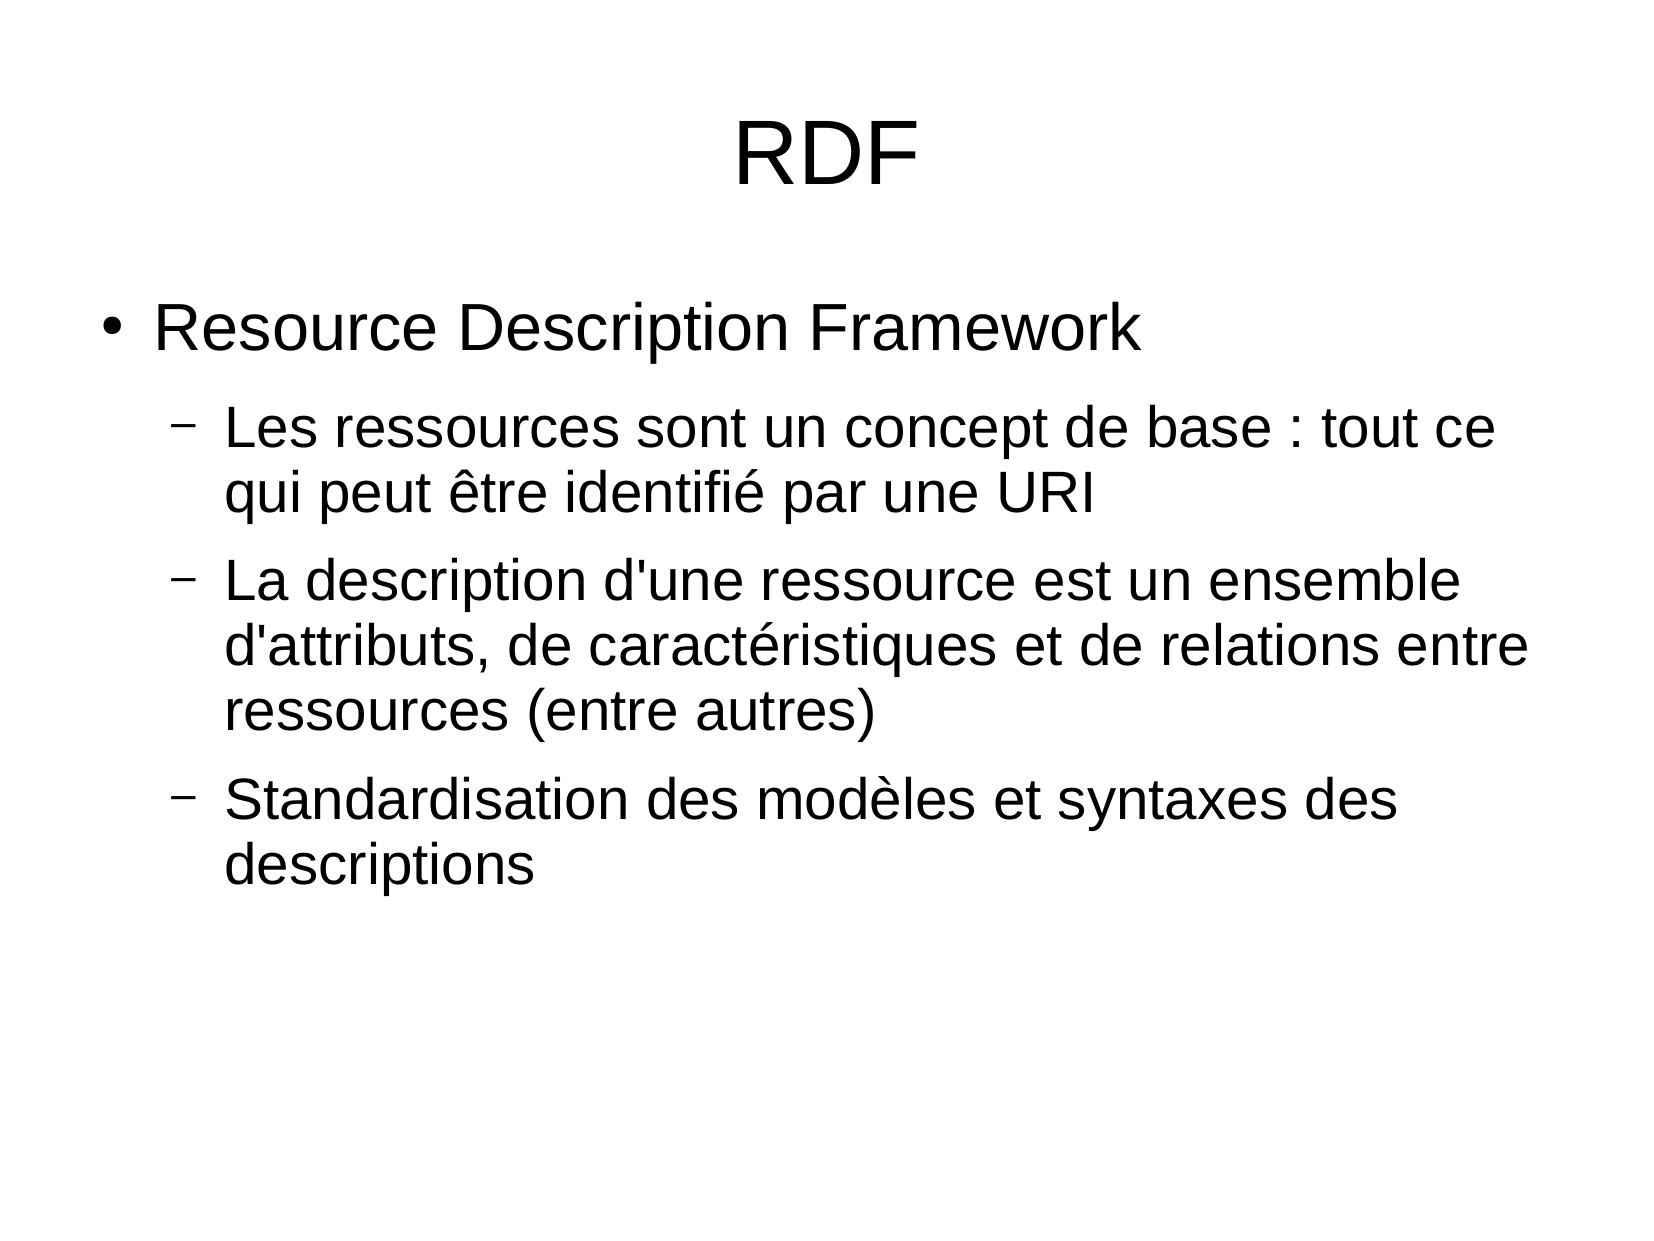

# RDF
Resource Description Framework
Les ressources sont un concept de base : tout ce qui peut être identifié par une URI
La description d'une ressource est un ensemble d'attributs, de caractéristiques et de relations entre ressources (entre autres)
Standardisation des modèles et syntaxes des descriptions